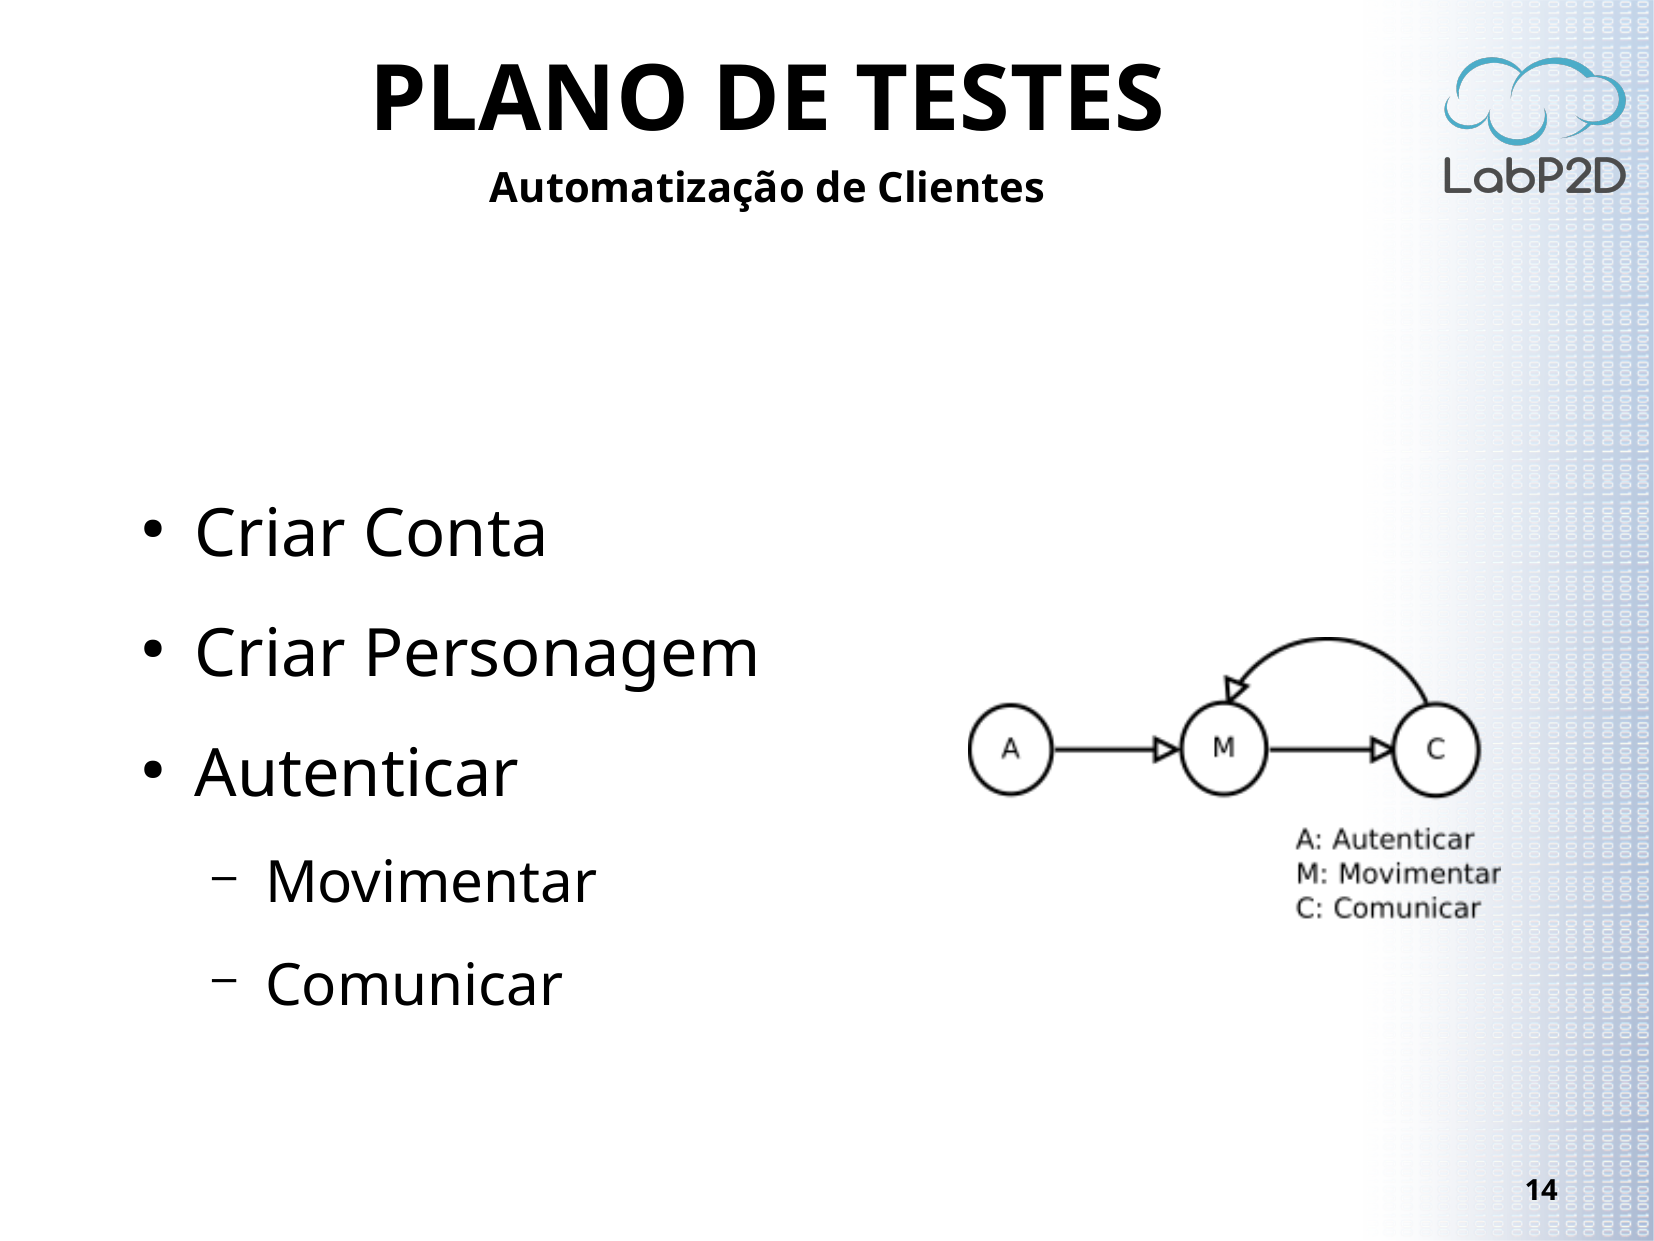

# PLANO DE TESTES Automatização de Clientes
Criar Conta
Criar Personagem
Autenticar
Movimentar
Comunicar
14